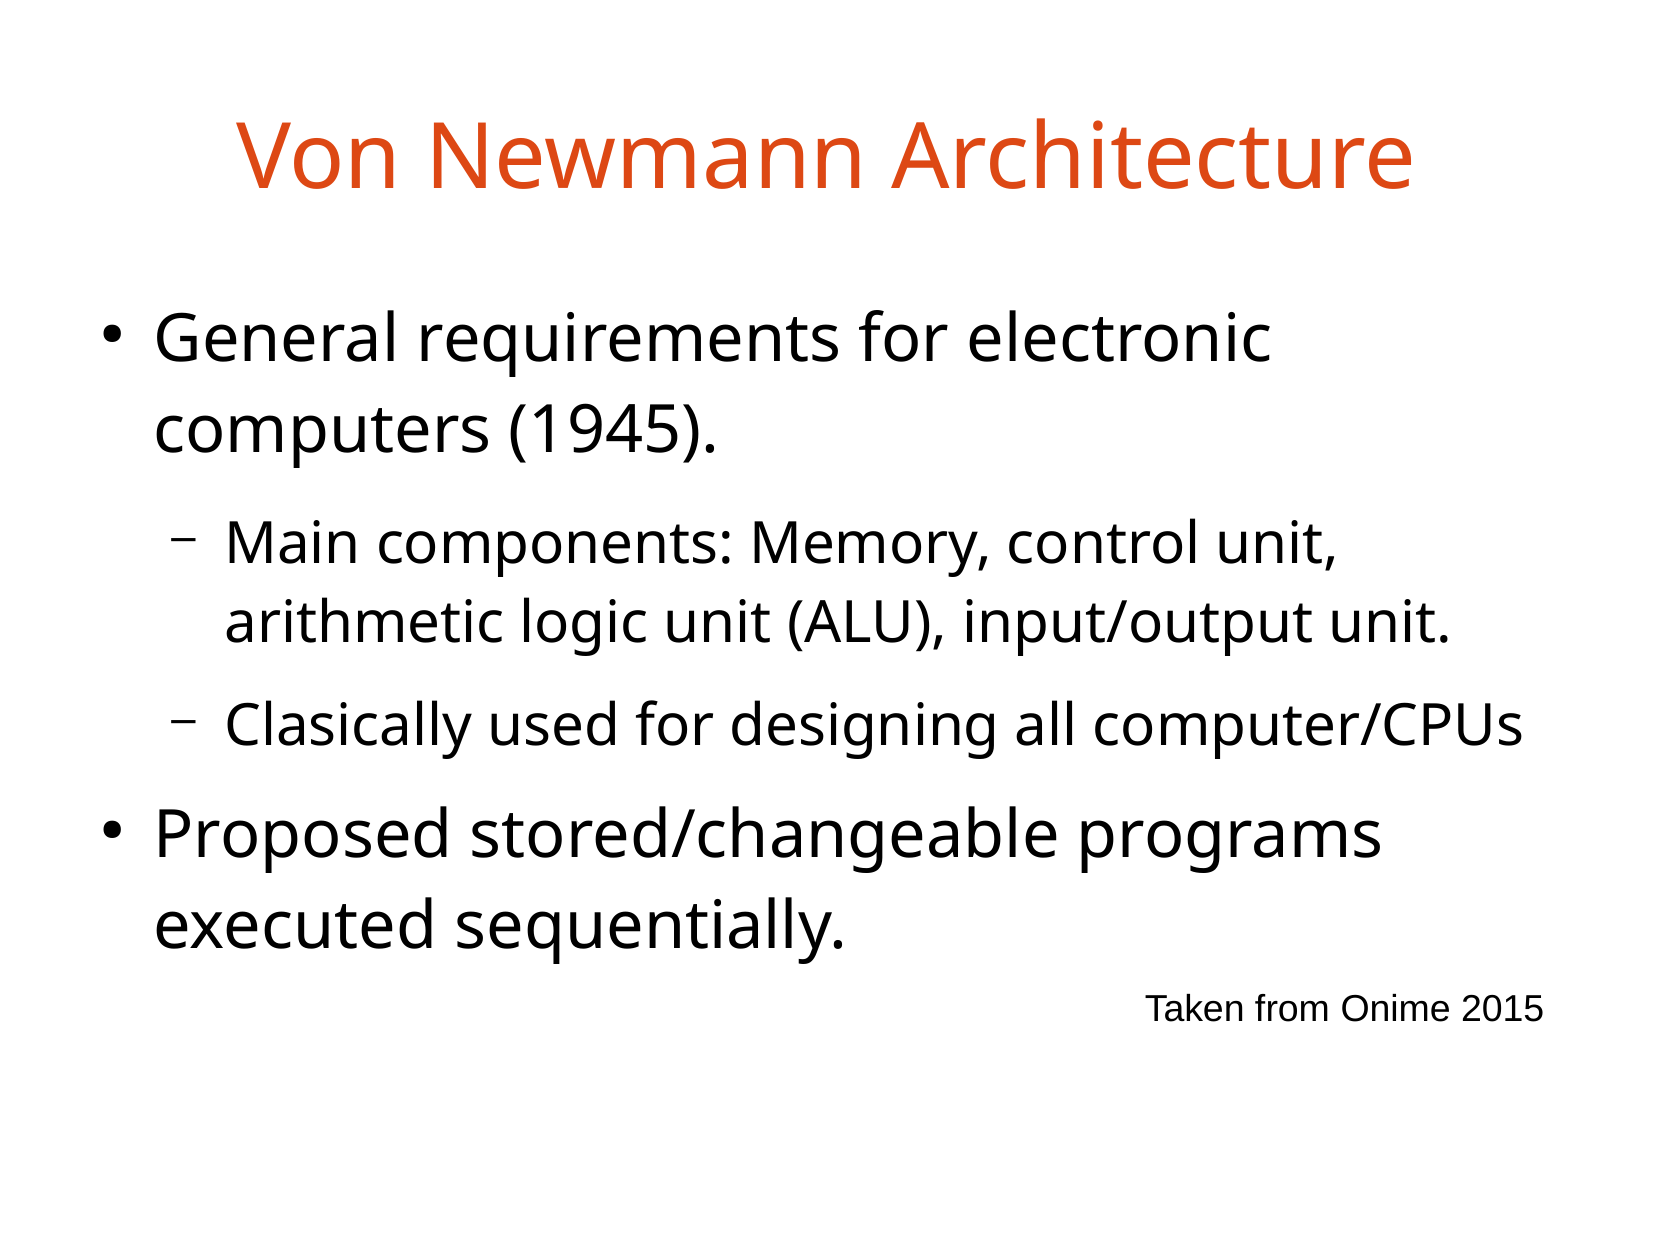

# Von Newmann Architecture
General requirements for electronic computers (1945).
Main components: Memory, control unit, arithmetic logic unit (ALU), input/output unit.
Clasically used for designing all computer/CPUs
Proposed stored/changeable programs executed sequentially.
Taken from Onime 2015